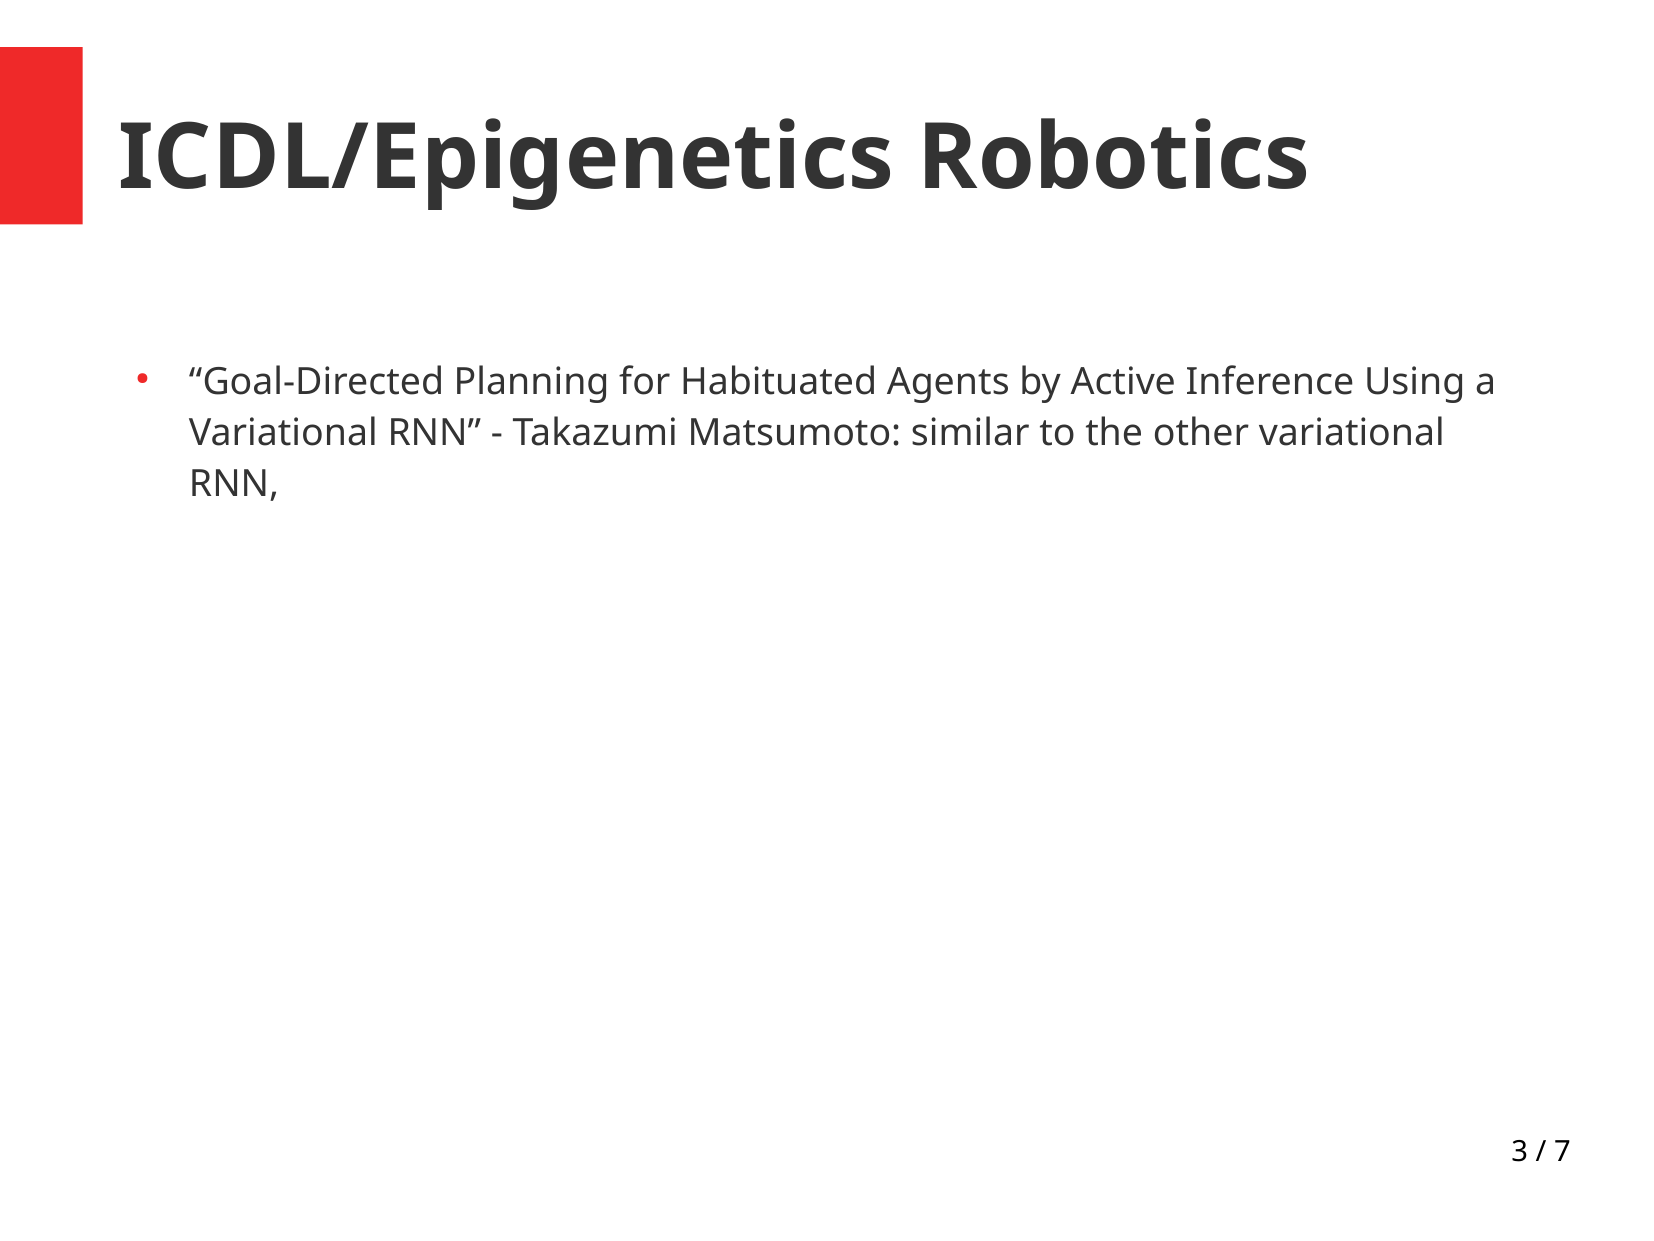

# ICDL/Epigenetics Robotics
“Goal-Directed Planning for Habituated Agents by Active Inference Using a Variational RNN” - Takazumi Matsumoto: similar to the other variational RNN,
3